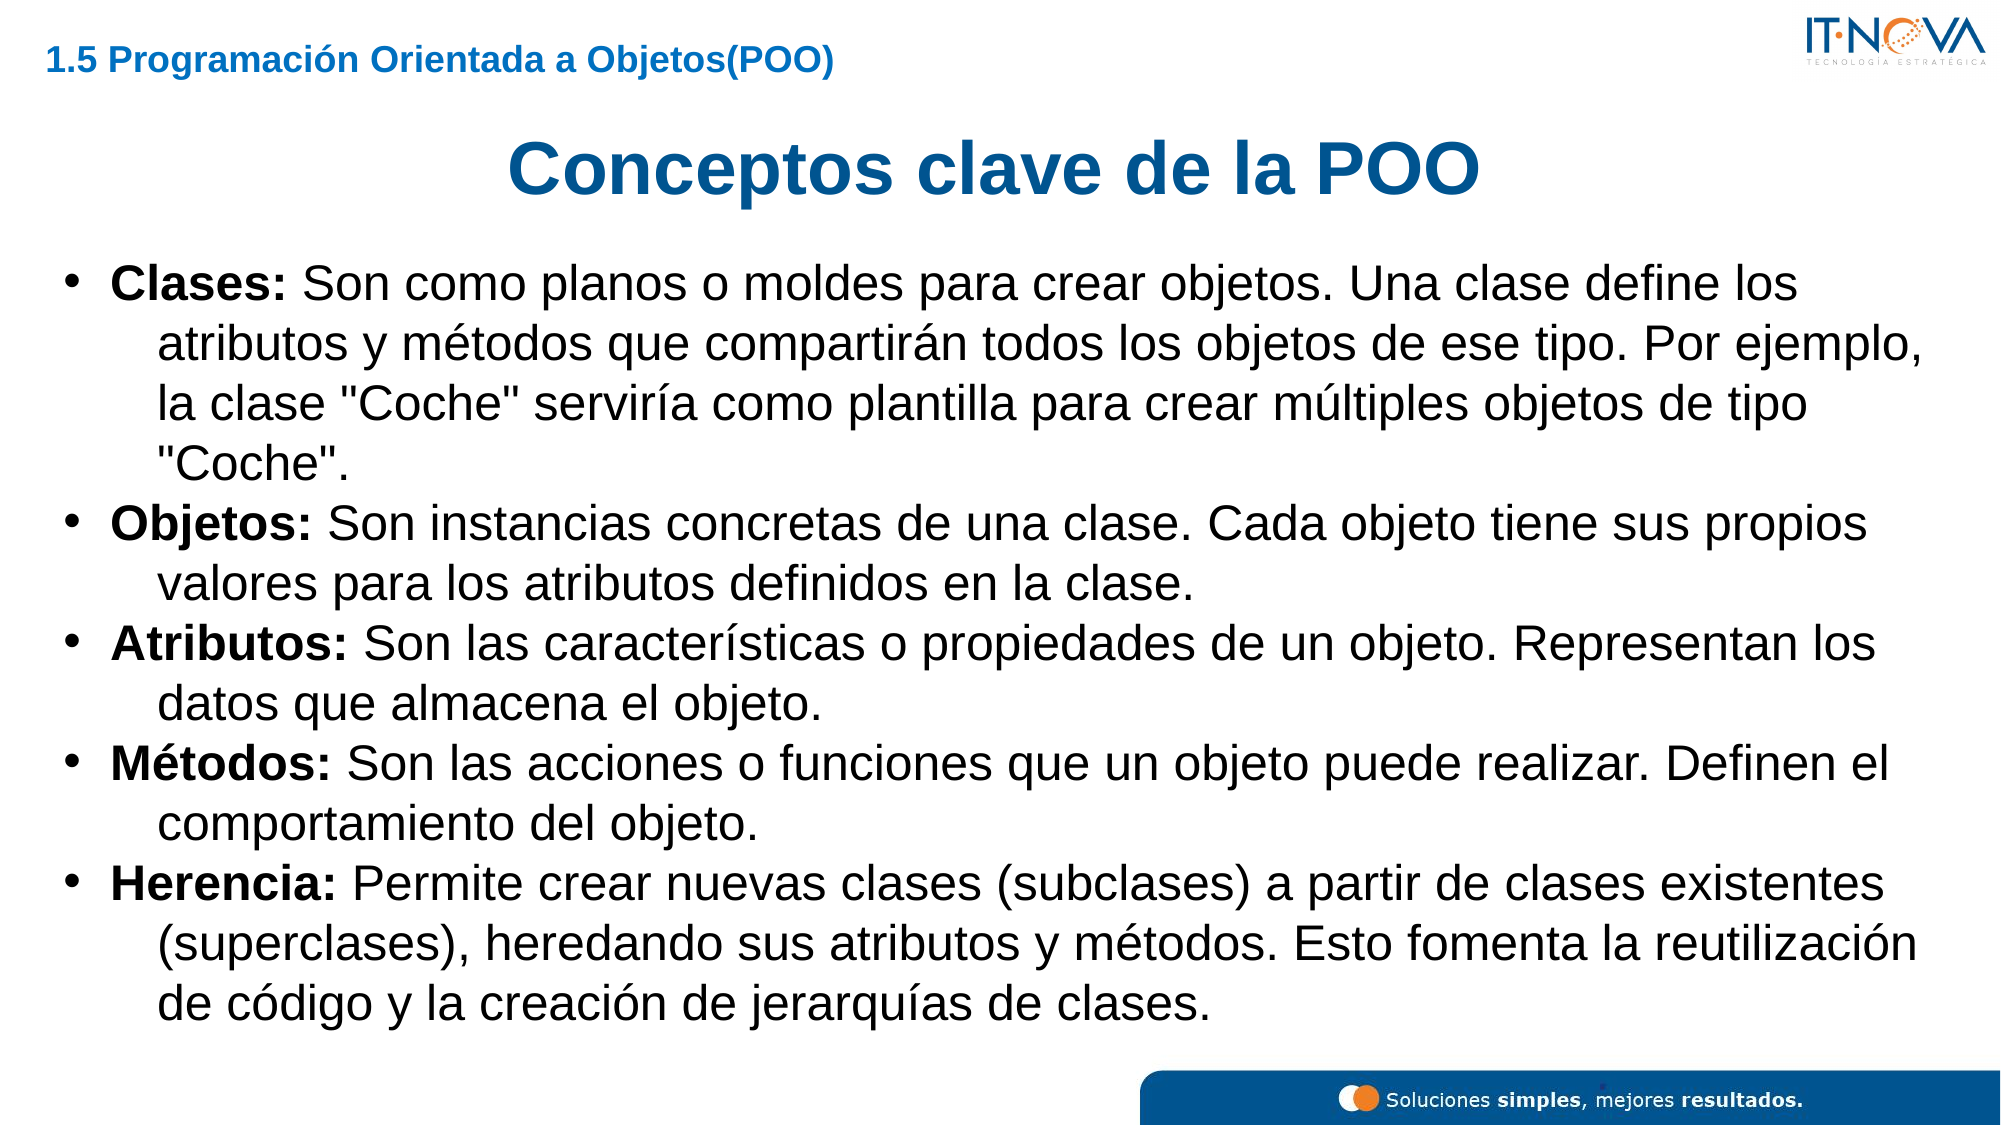

1.5 Programación Orientada a Objetos(POO)
Conceptos clave de la POO
Clases: Son como planos o moldes para crear objetos. Una clase define los atributos y métodos que compartirán todos los objetos de ese tipo. Por ejemplo, la clase "Coche" serviría como plantilla para crear múltiples objetos de tipo "Coche".
Objetos: Son instancias concretas de una clase. Cada objeto tiene sus propios valores para los atributos definidos en la clase.
Atributos: Son las características o propiedades de un objeto. Representan los datos que almacena el objeto.
Métodos: Son las acciones o funciones que un objeto puede realizar. Definen el comportamiento del objeto.
Herencia: Permite crear nuevas clases (subclases) a partir de clases existentes (superclases), heredando sus atributos y métodos. Esto fomenta la reutilización de código y la creación de jerarquías de clases.